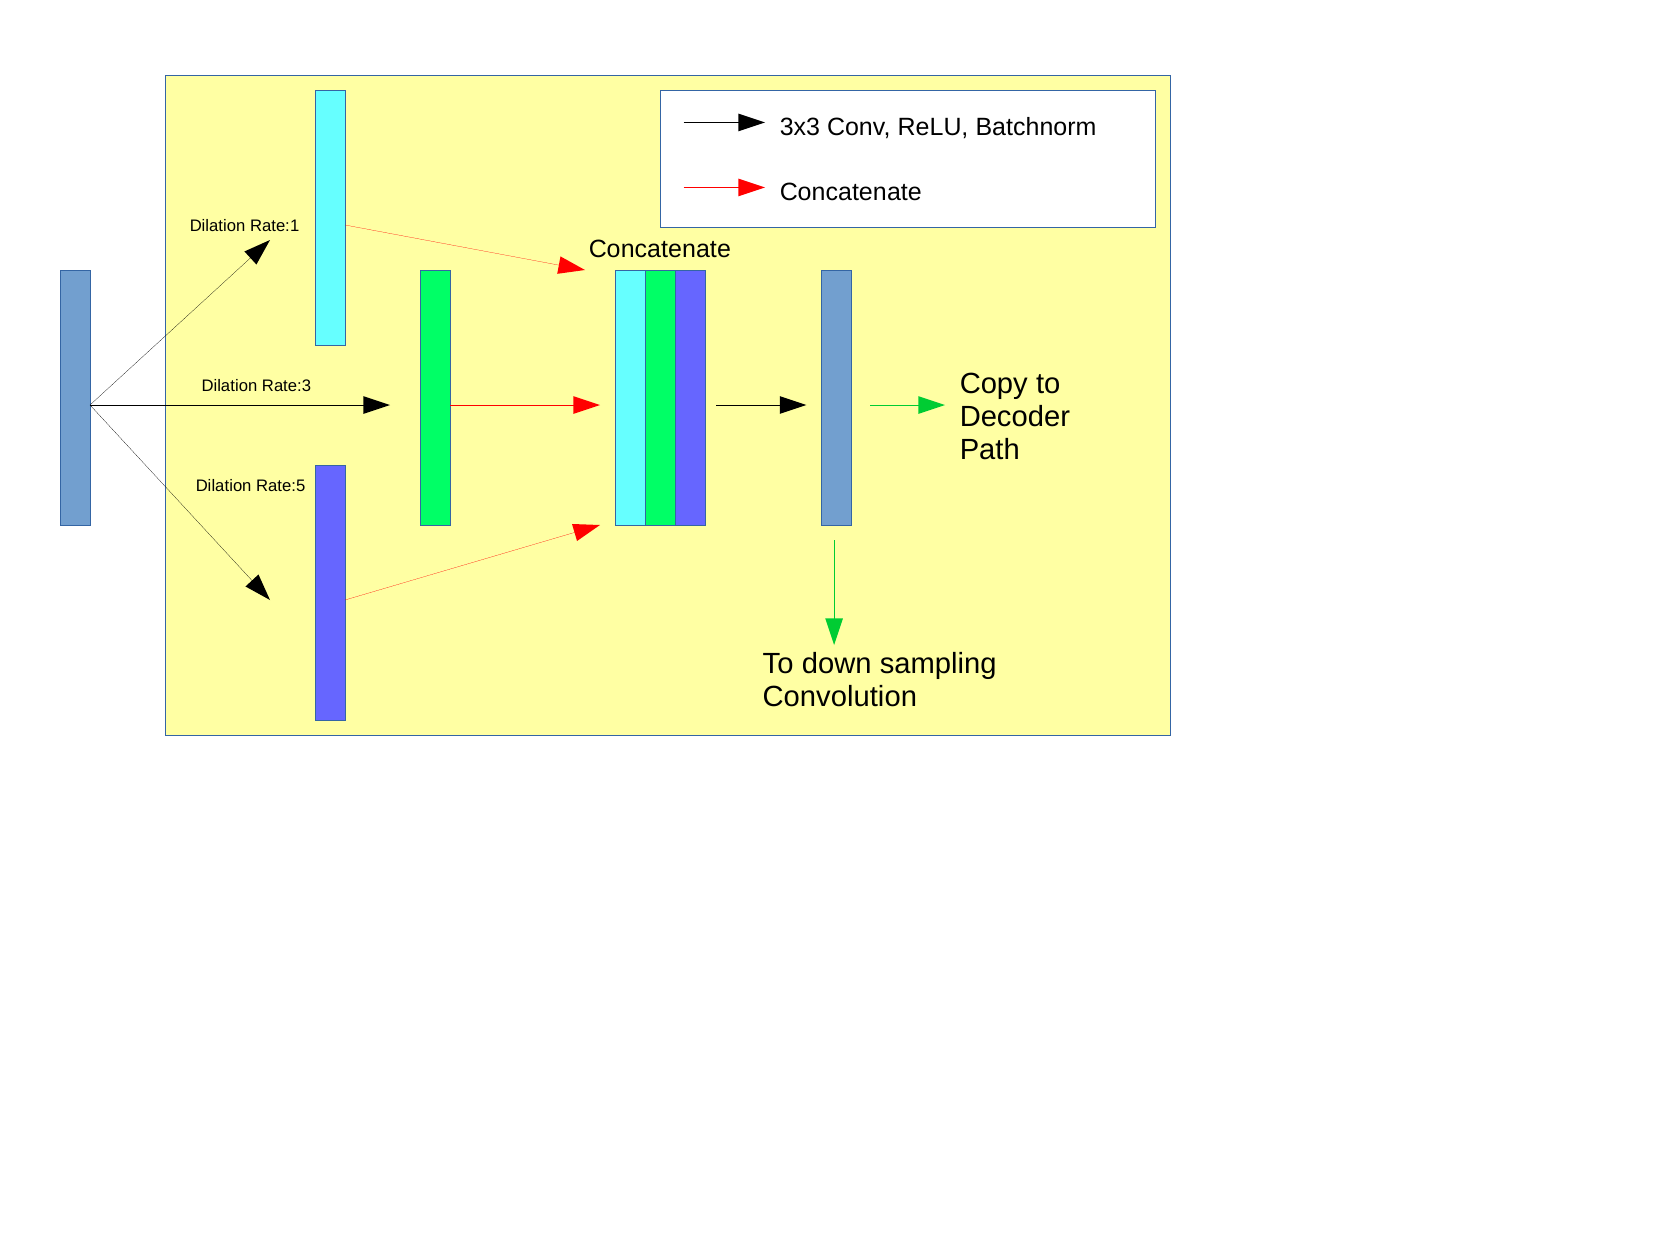

3x3 Conv, ReLU, Batchnorm
Concatenate
Dilation Rate:1
Concatenate
Copy to Decoder Path
Dilation Rate:3
Dilation Rate:5
To down sampling
Convolution